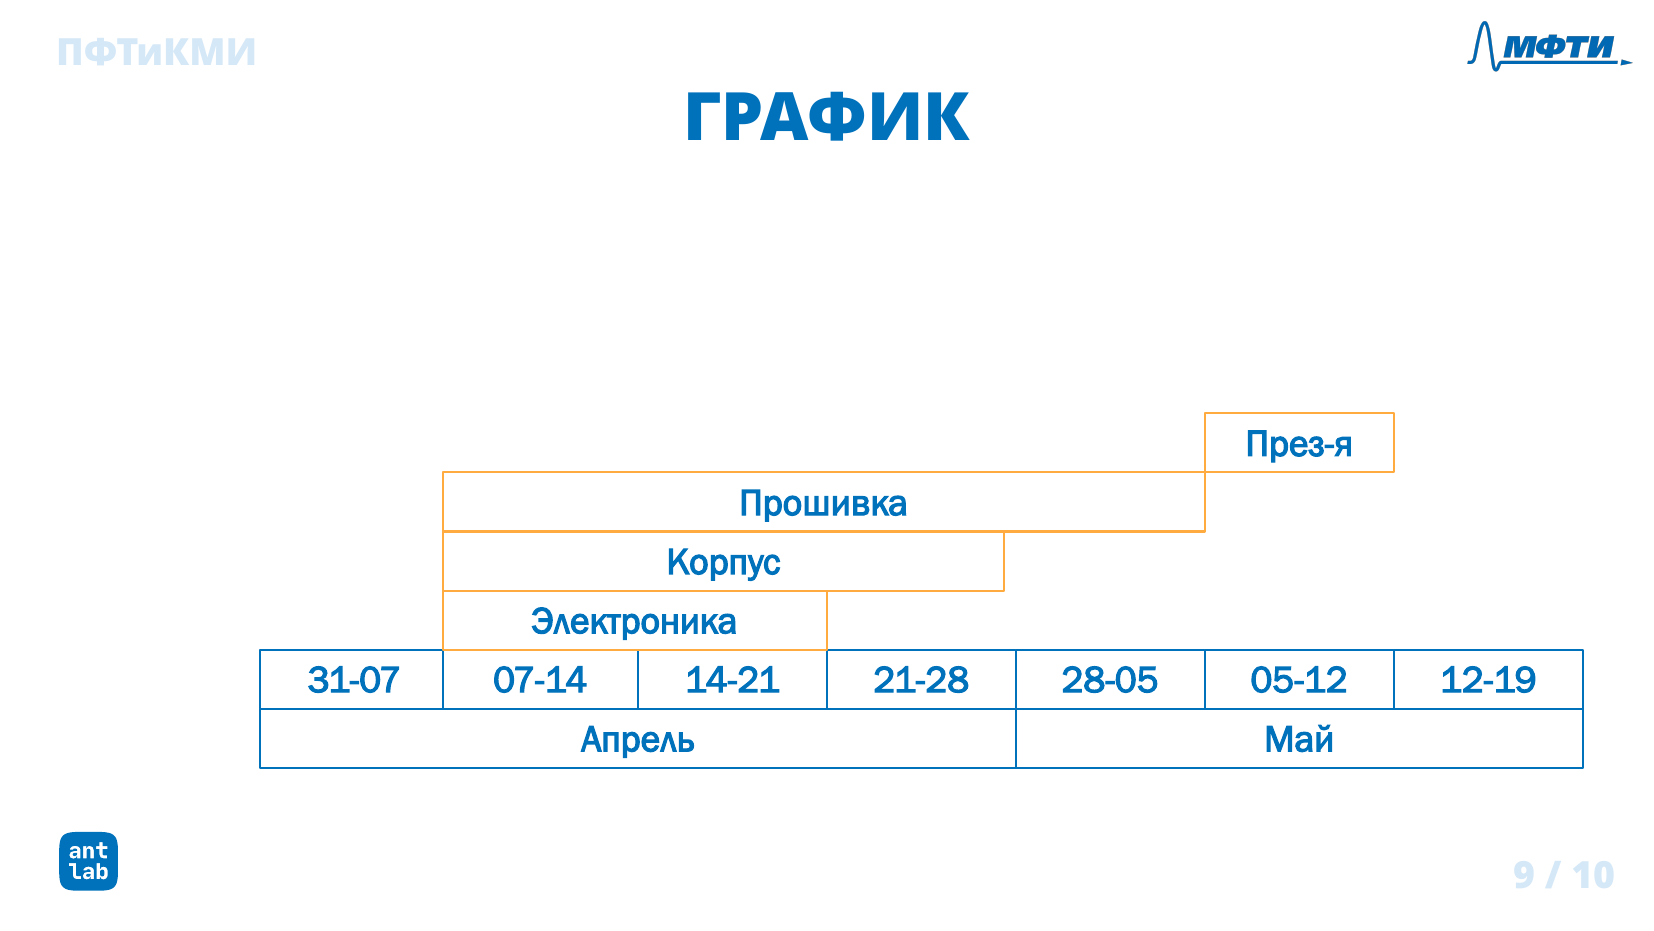

# ГРАФИК
През-я
Прошивка
Корпус
Электроника
31-07
07-14
14-21
21-28
28-05
05-12
12-19
Апрель
Май